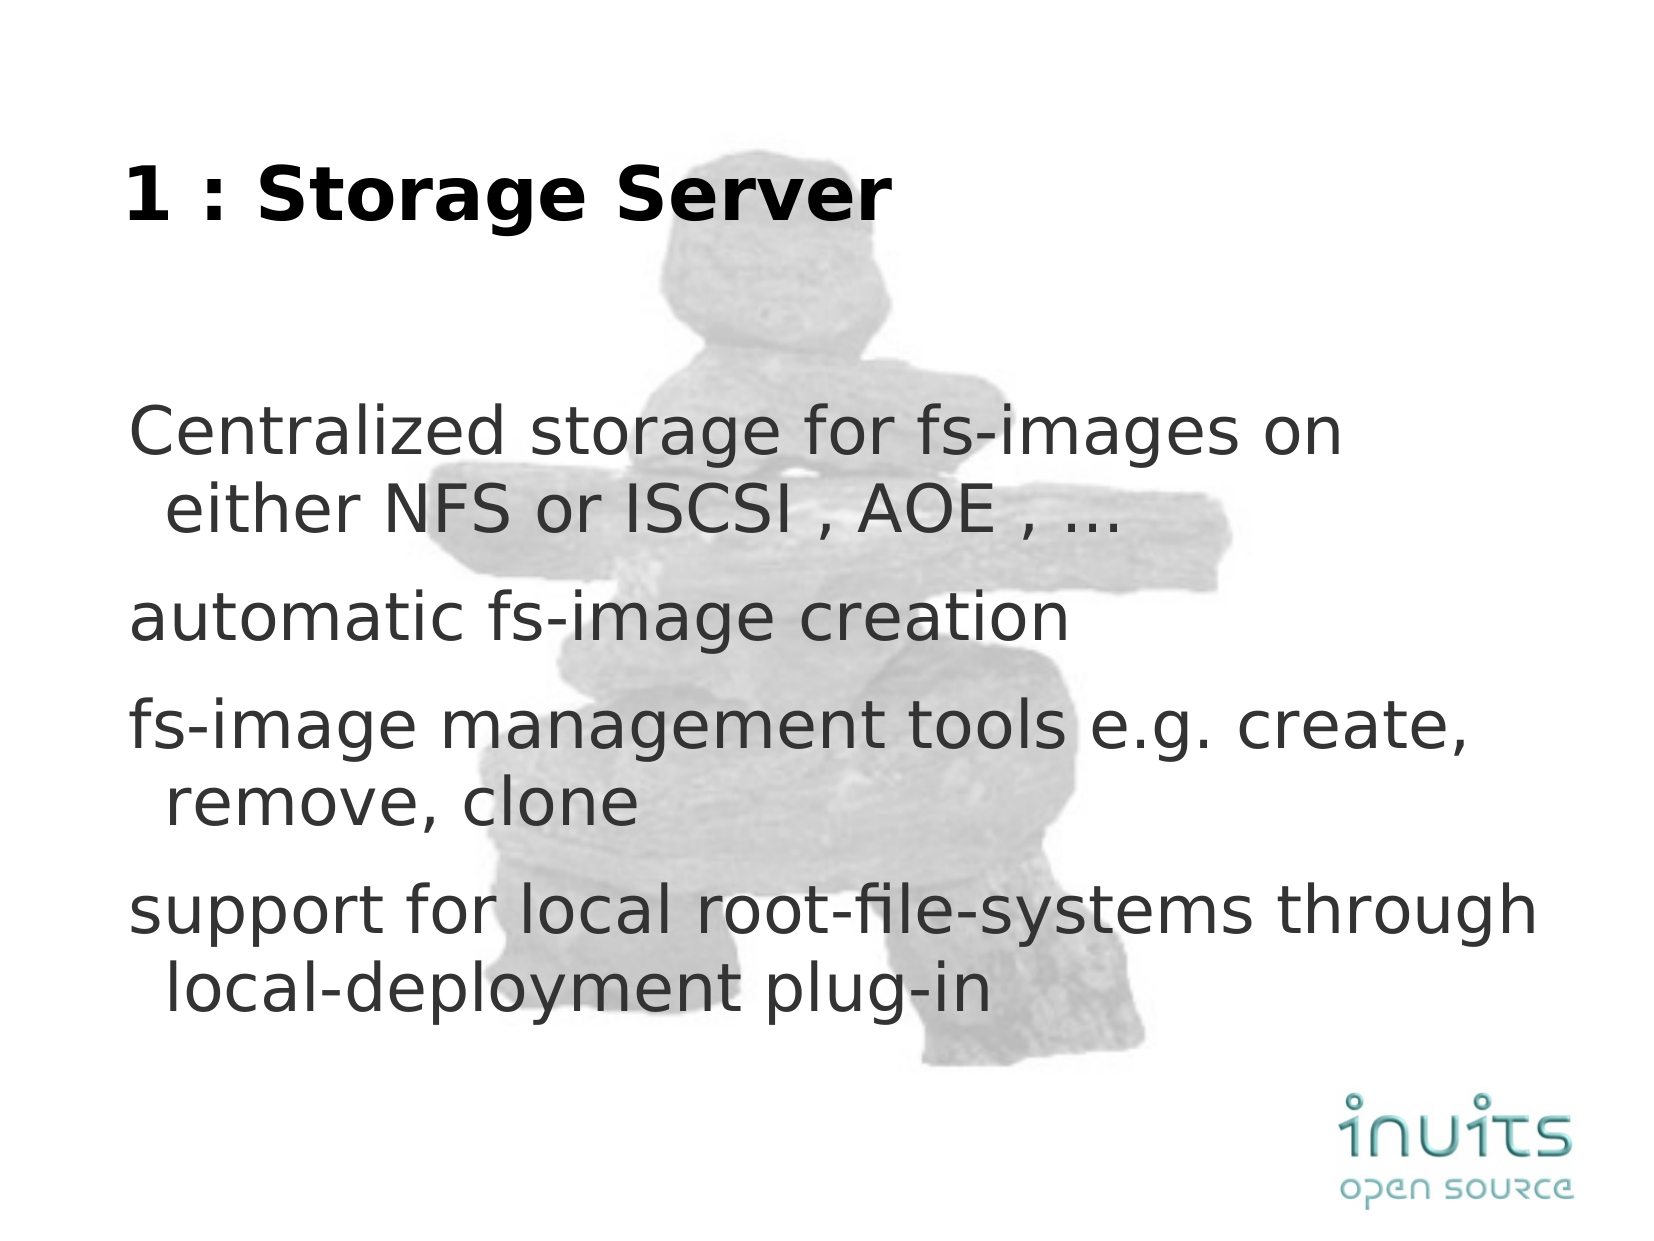

# 1 : Storage Server
Centralized storage for fs-images on either NFS or ISCSI , AOE , ...
automatic fs-image creation
fs-image management tools e.g. create, remove, clone
support for local root-file-systems through local-deployment plug-in